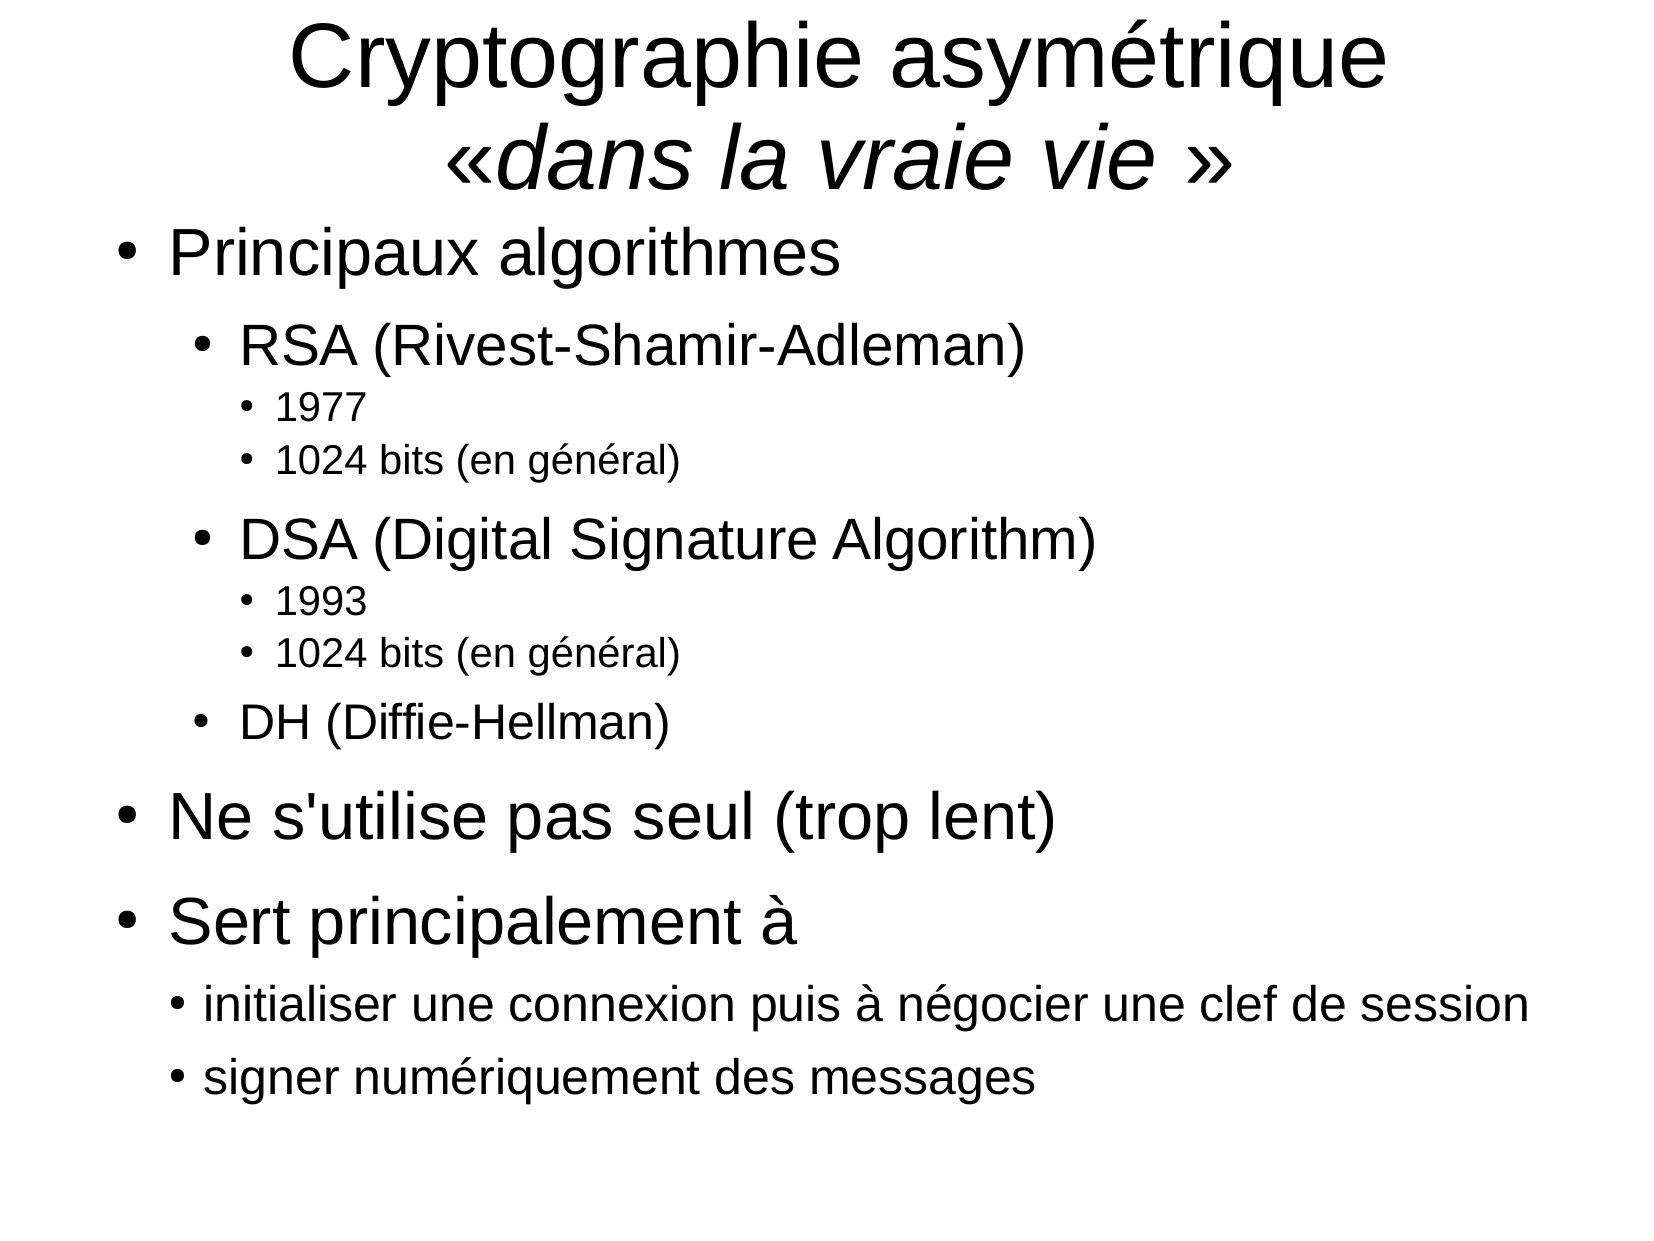

# Cryptographie asymétrique «dans la vraie vie »
Principaux algorithmes
RSA (Rivest-Shamir-Adleman)
1977
1024 bits (en général)
DSA (Digital Signature Algorithm)
1993
1024 bits (en général)
DH (Diffie-Hellman)
Ne s'utilise pas seul (trop lent)
Sert principalement à
initialiser une connexion puis à négocier une clef de session
signer numériquement des messages